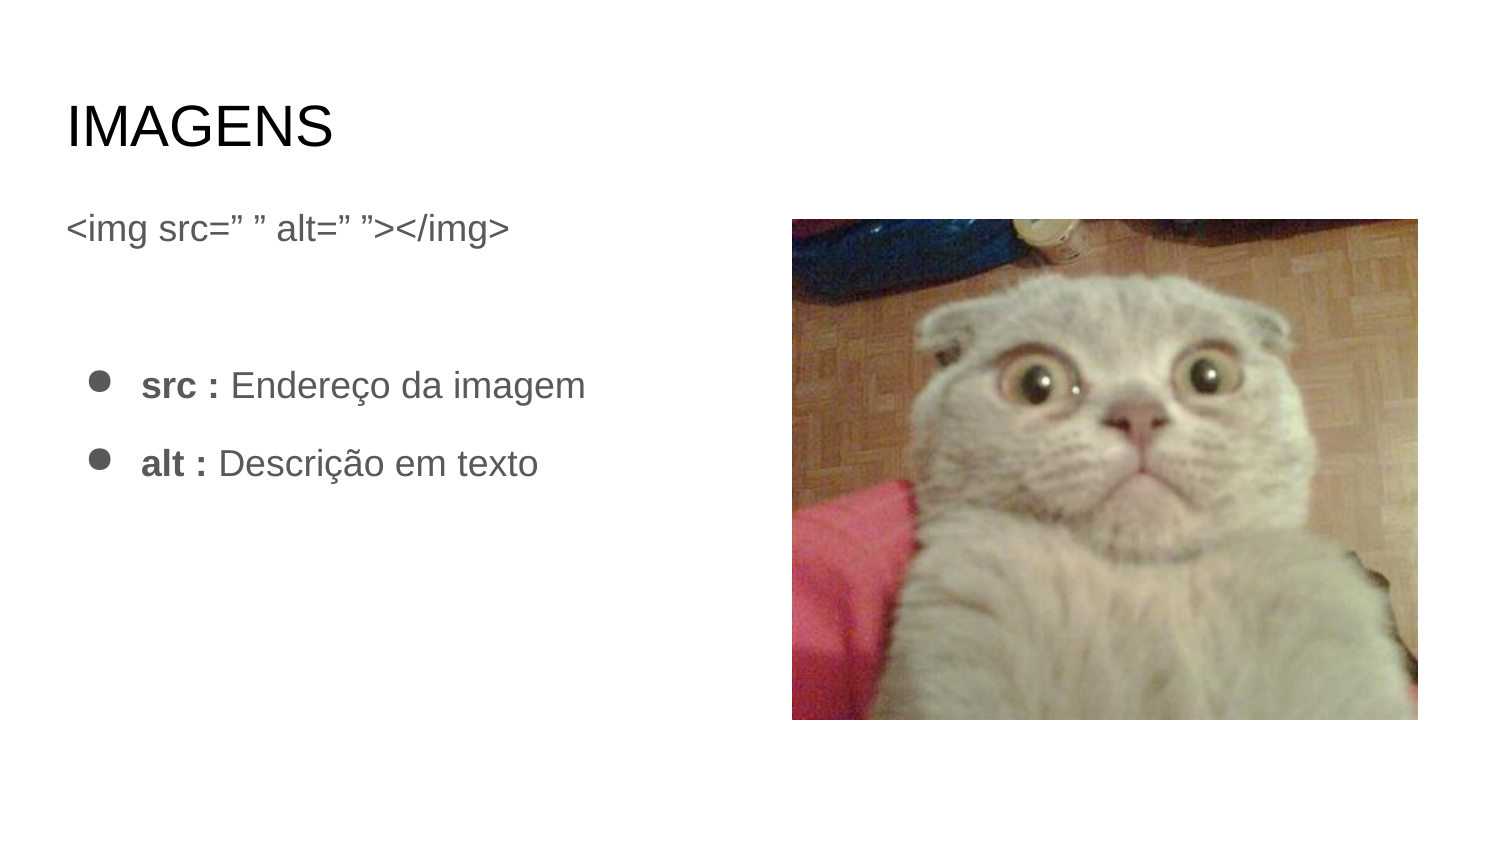

# IMAGENS
<img src=” ” alt=” ”></img>
src : Endereço da imagem
alt : Descrição em texto